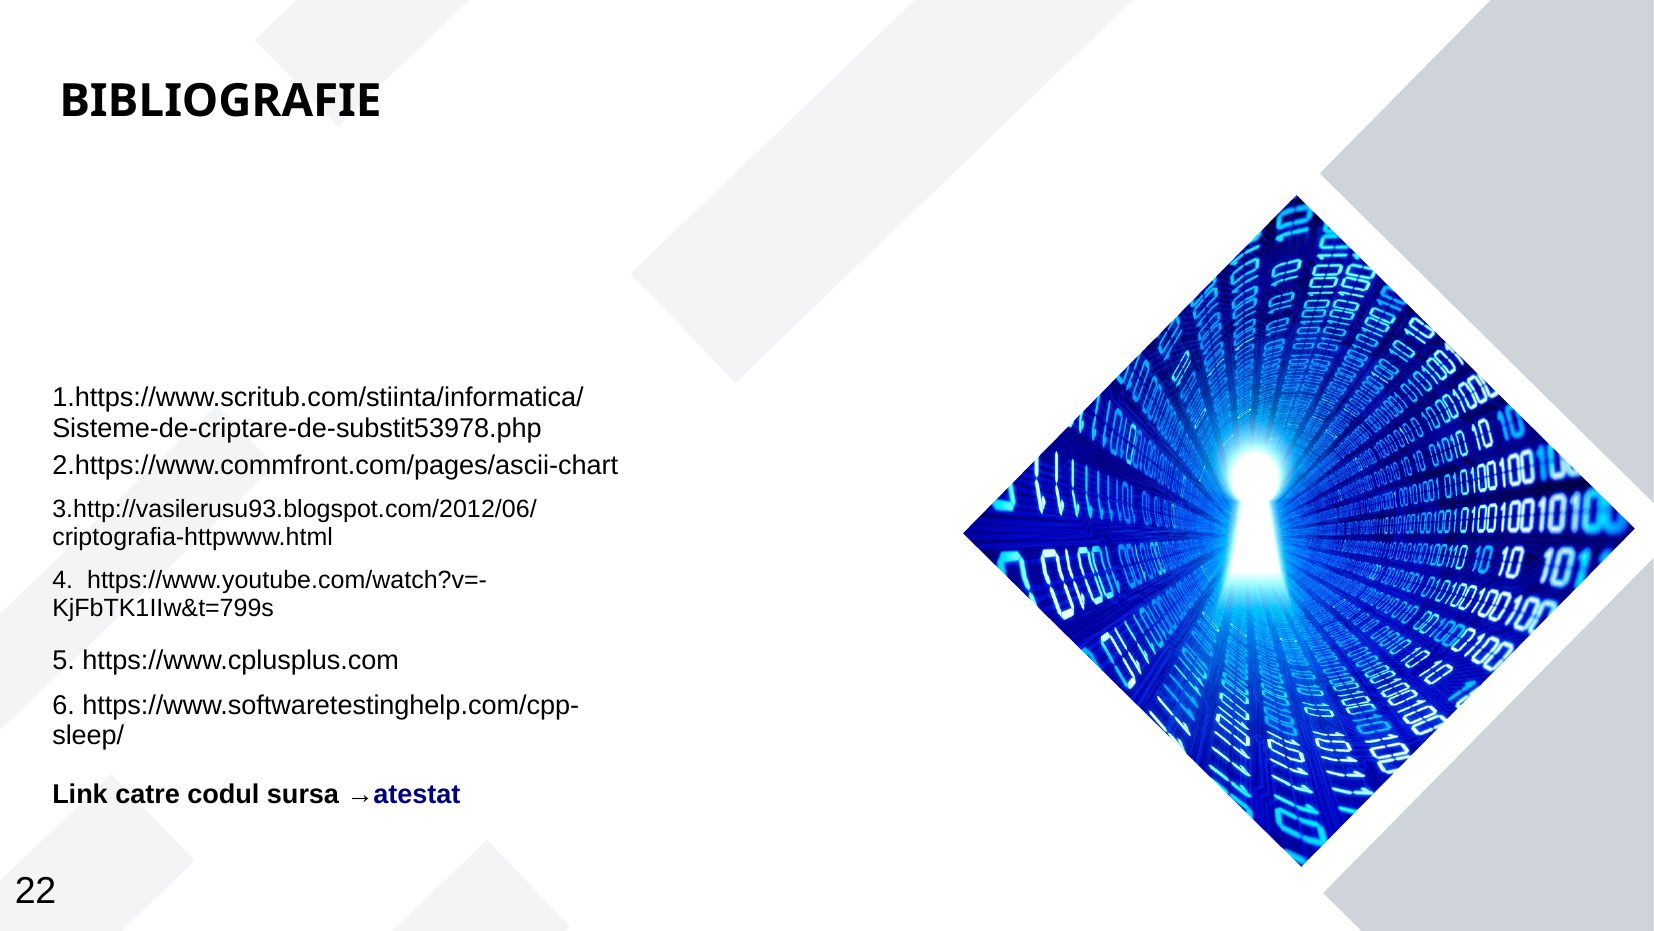

BIBLIOGRAFIE
1.https://www.scritub.com/stiinta/informatica/Sisteme-de-criptare-de-substit53978.php
2.https://www.commfront.com/pages/ascii-chart
3.http://vasilerusu93.blogspot.com/2012/06/criptografia-httpwww.html
4. https://www.youtube.com/watch?v=-KjFbTK1IIw&t=799s
5. https://www.cplusplus.com
6. https://www.softwaretestinghelp.com/cpp-sleep/
Link catre codul sursa →atestat